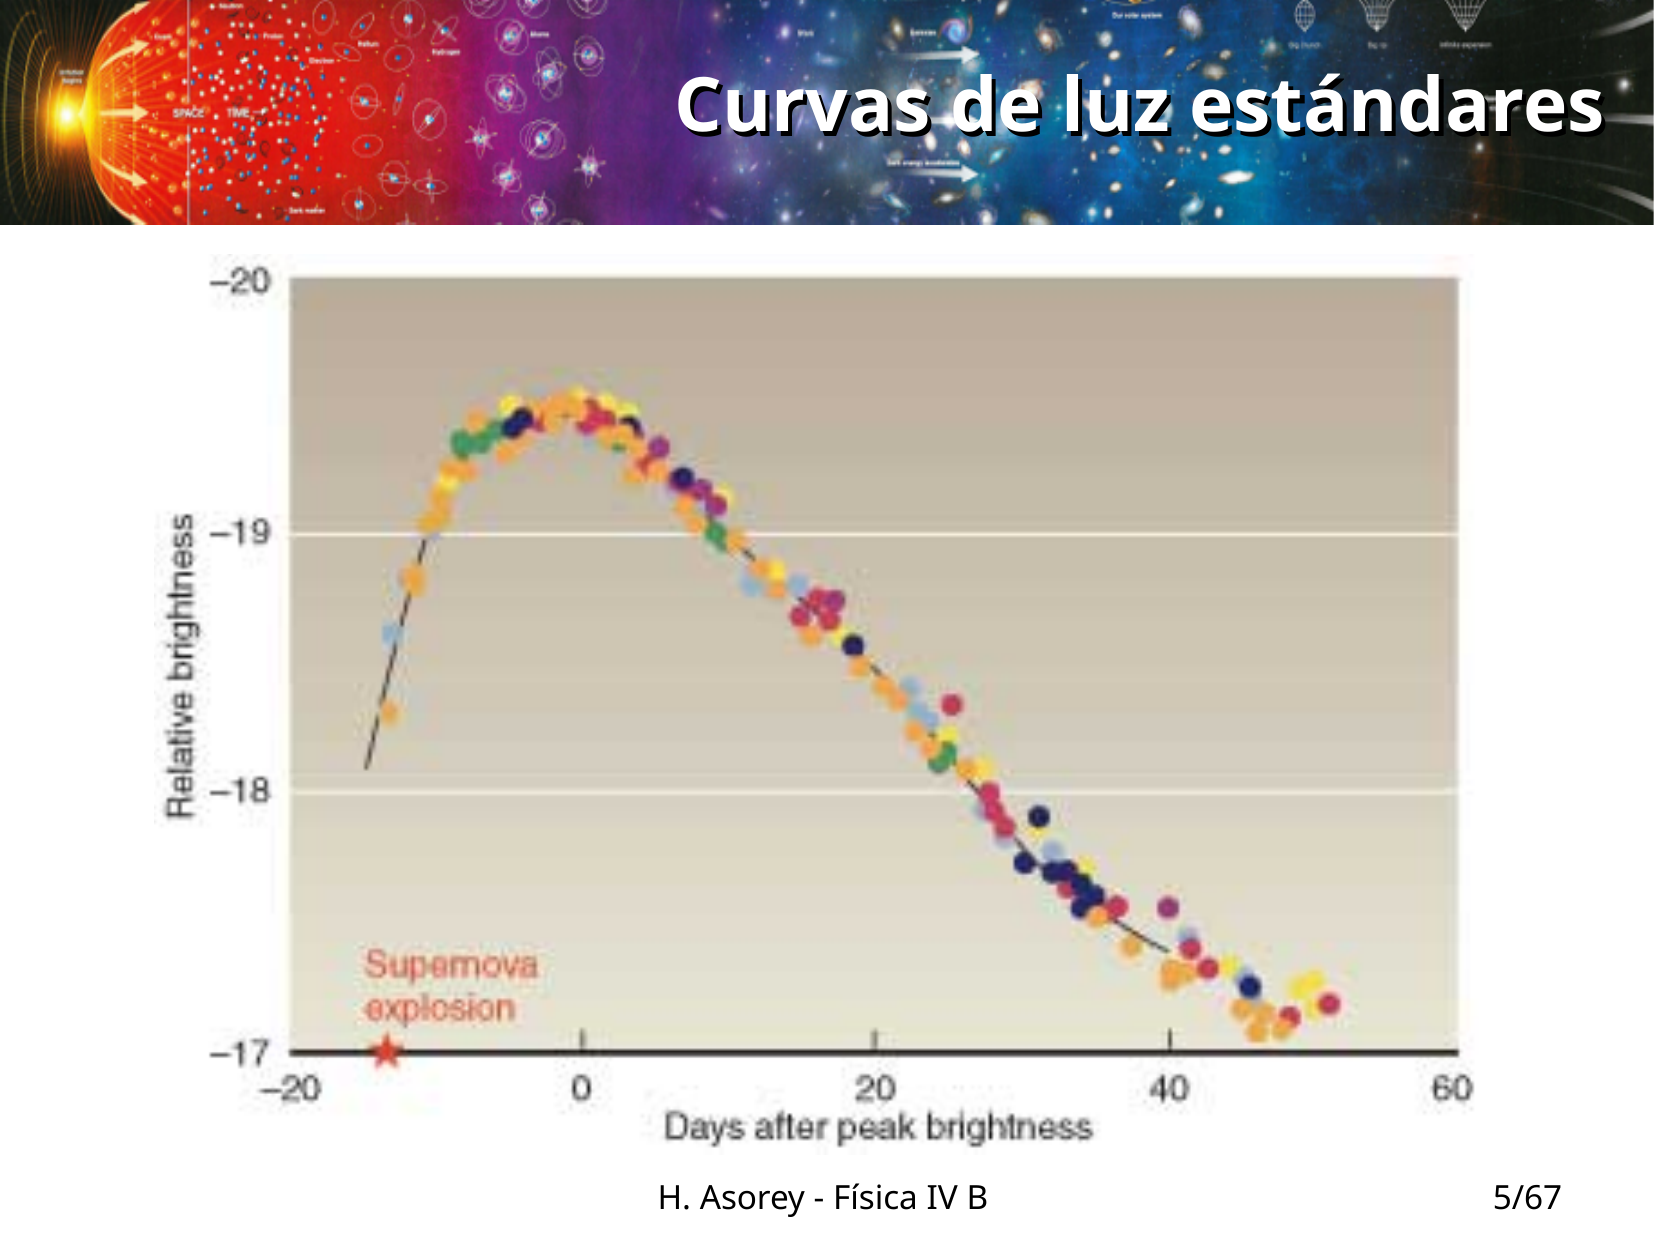

# Curvas de luz estándares
H. Asorey - Física IV B
5